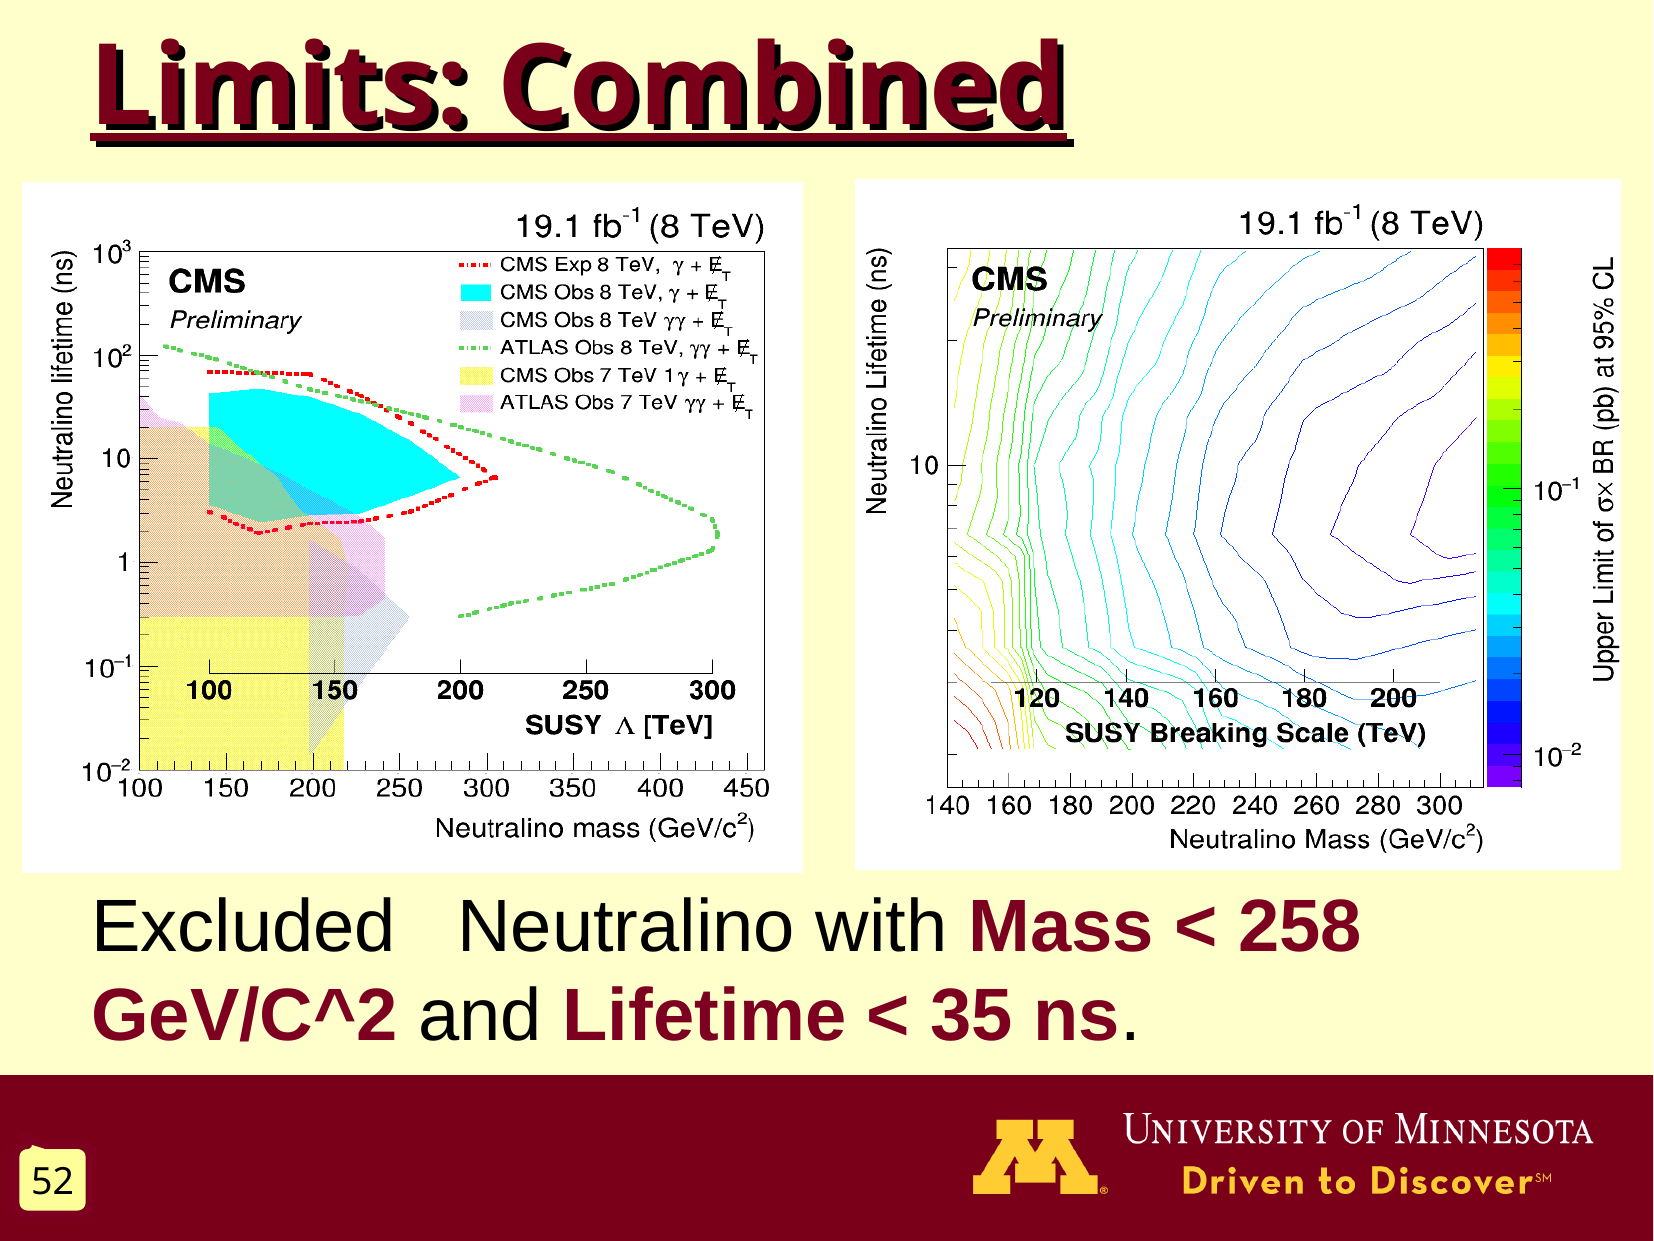

# Limits: Combined
Excluded Neutralino with Mass < 258 GeV/C^2 and Lifetime < 35 ns.
52